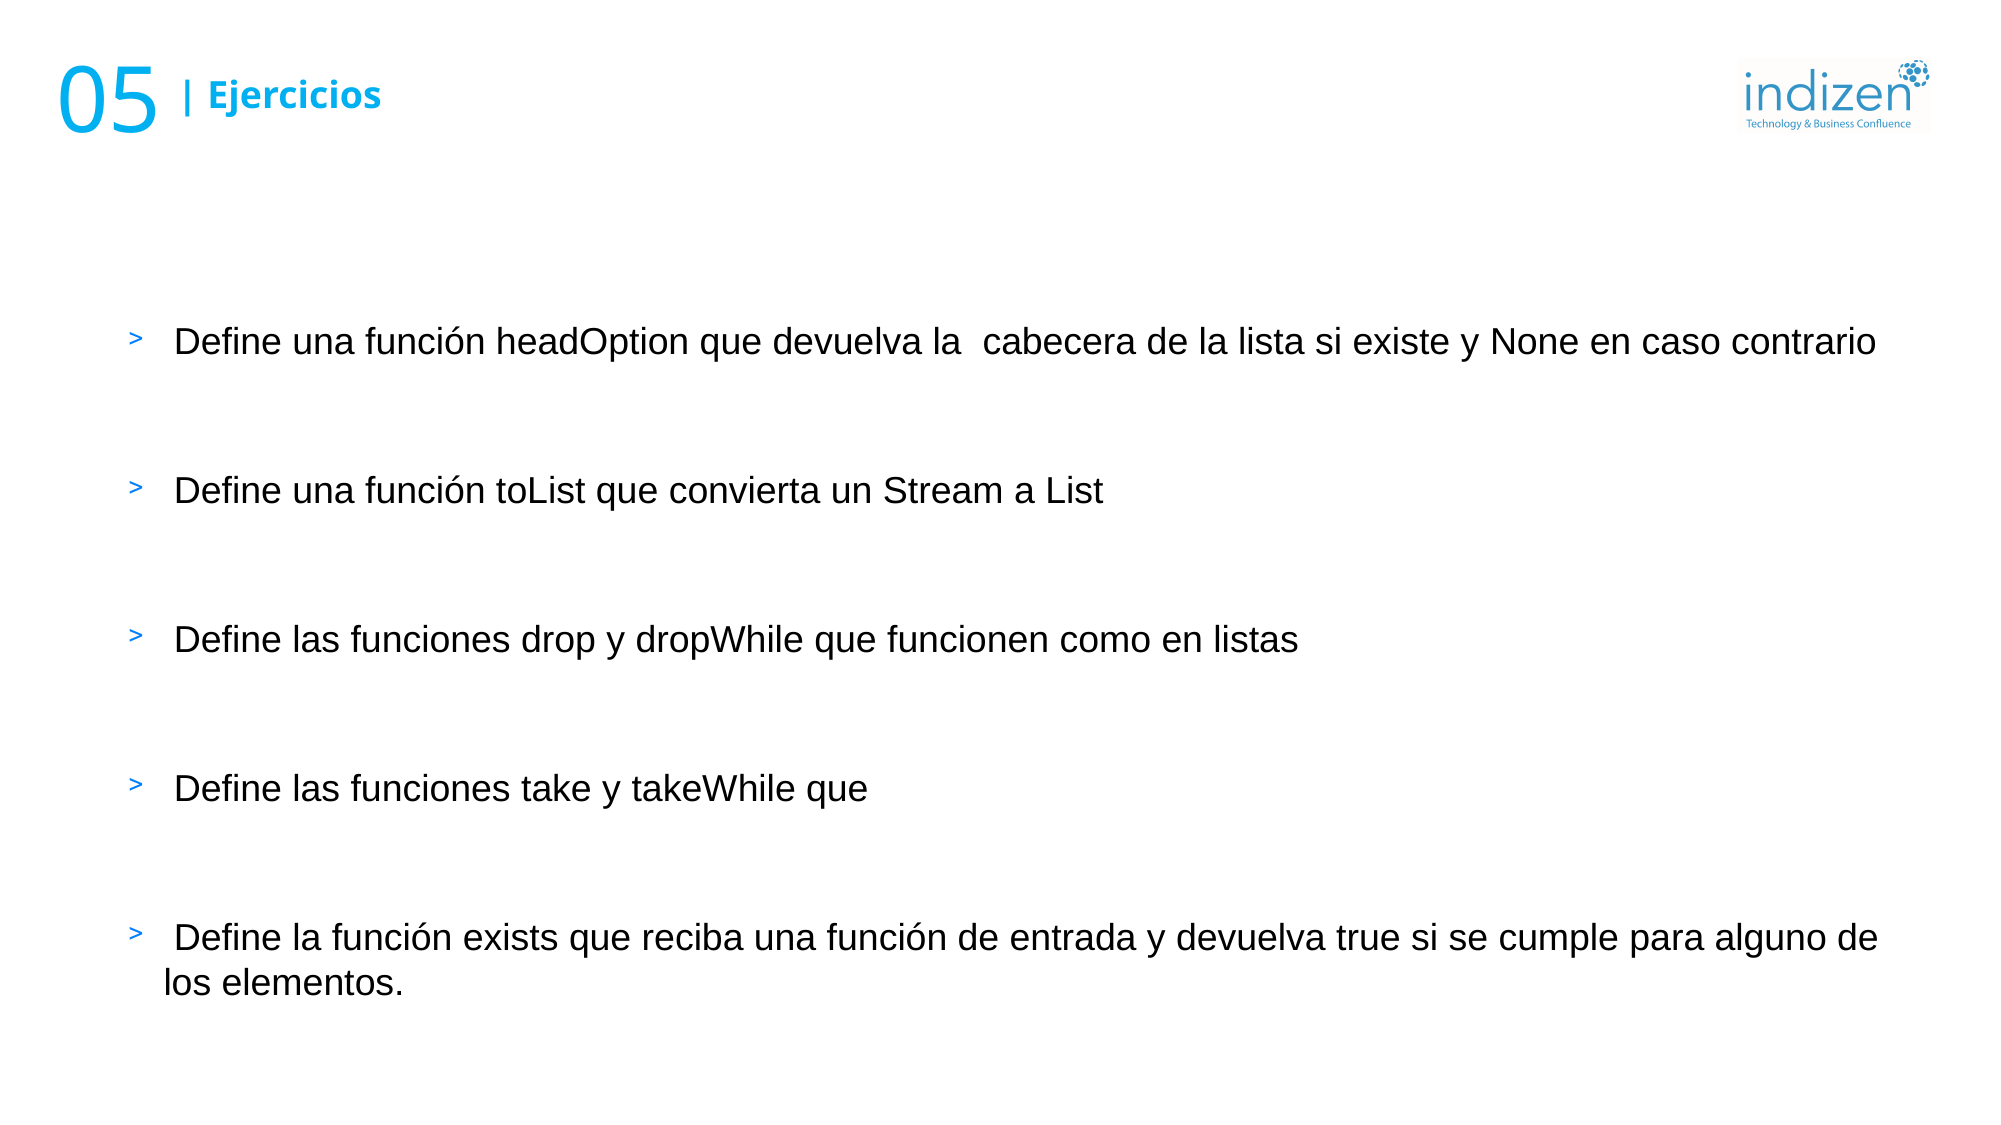

05
| Ejercicios
 Define una función headOption que devuelva la cabecera de la lista si existe y None en caso contrario
 Define una función toList que convierta un Stream a List
 Define las funciones drop y dropWhile que funcionen como en listas
 Define las funciones take y takeWhile que
 Define la función exists que reciba una función de entrada y devuelva true si se cumple para alguno de los elementos.